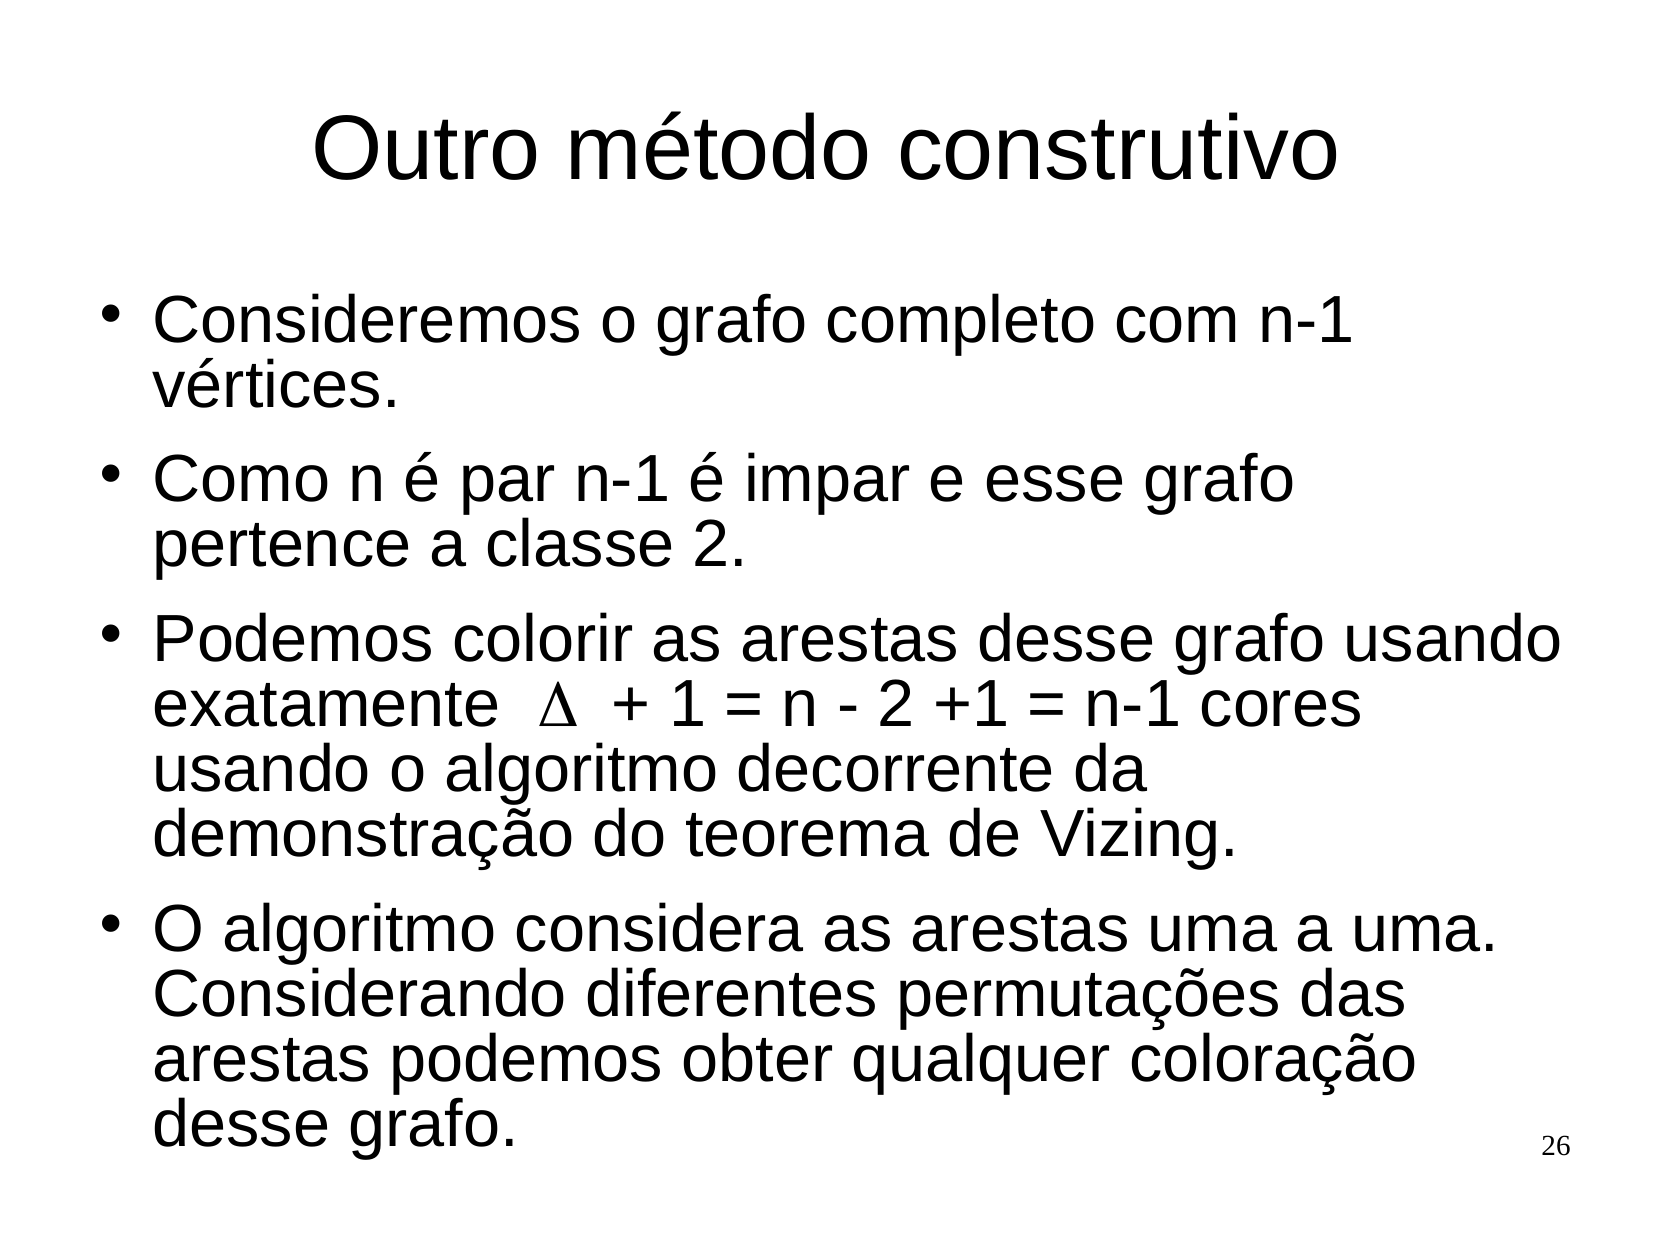

# Outro método construtivo
Consideremos o grafo completo com n-1 vértices.
Como n é par n-1 é impar e esse grafo pertence a classe 2.
Podemos colorir as arestas desse grafo usando exatamente + 1 = n - 2 +1 = n-1 cores usando o algoritmo decorrente da demonstração do teorema de Vizing.
O algoritmo considera as arestas uma a uma. Considerando diferentes permutações das arestas podemos obter qualquer coloração desse grafo.
26